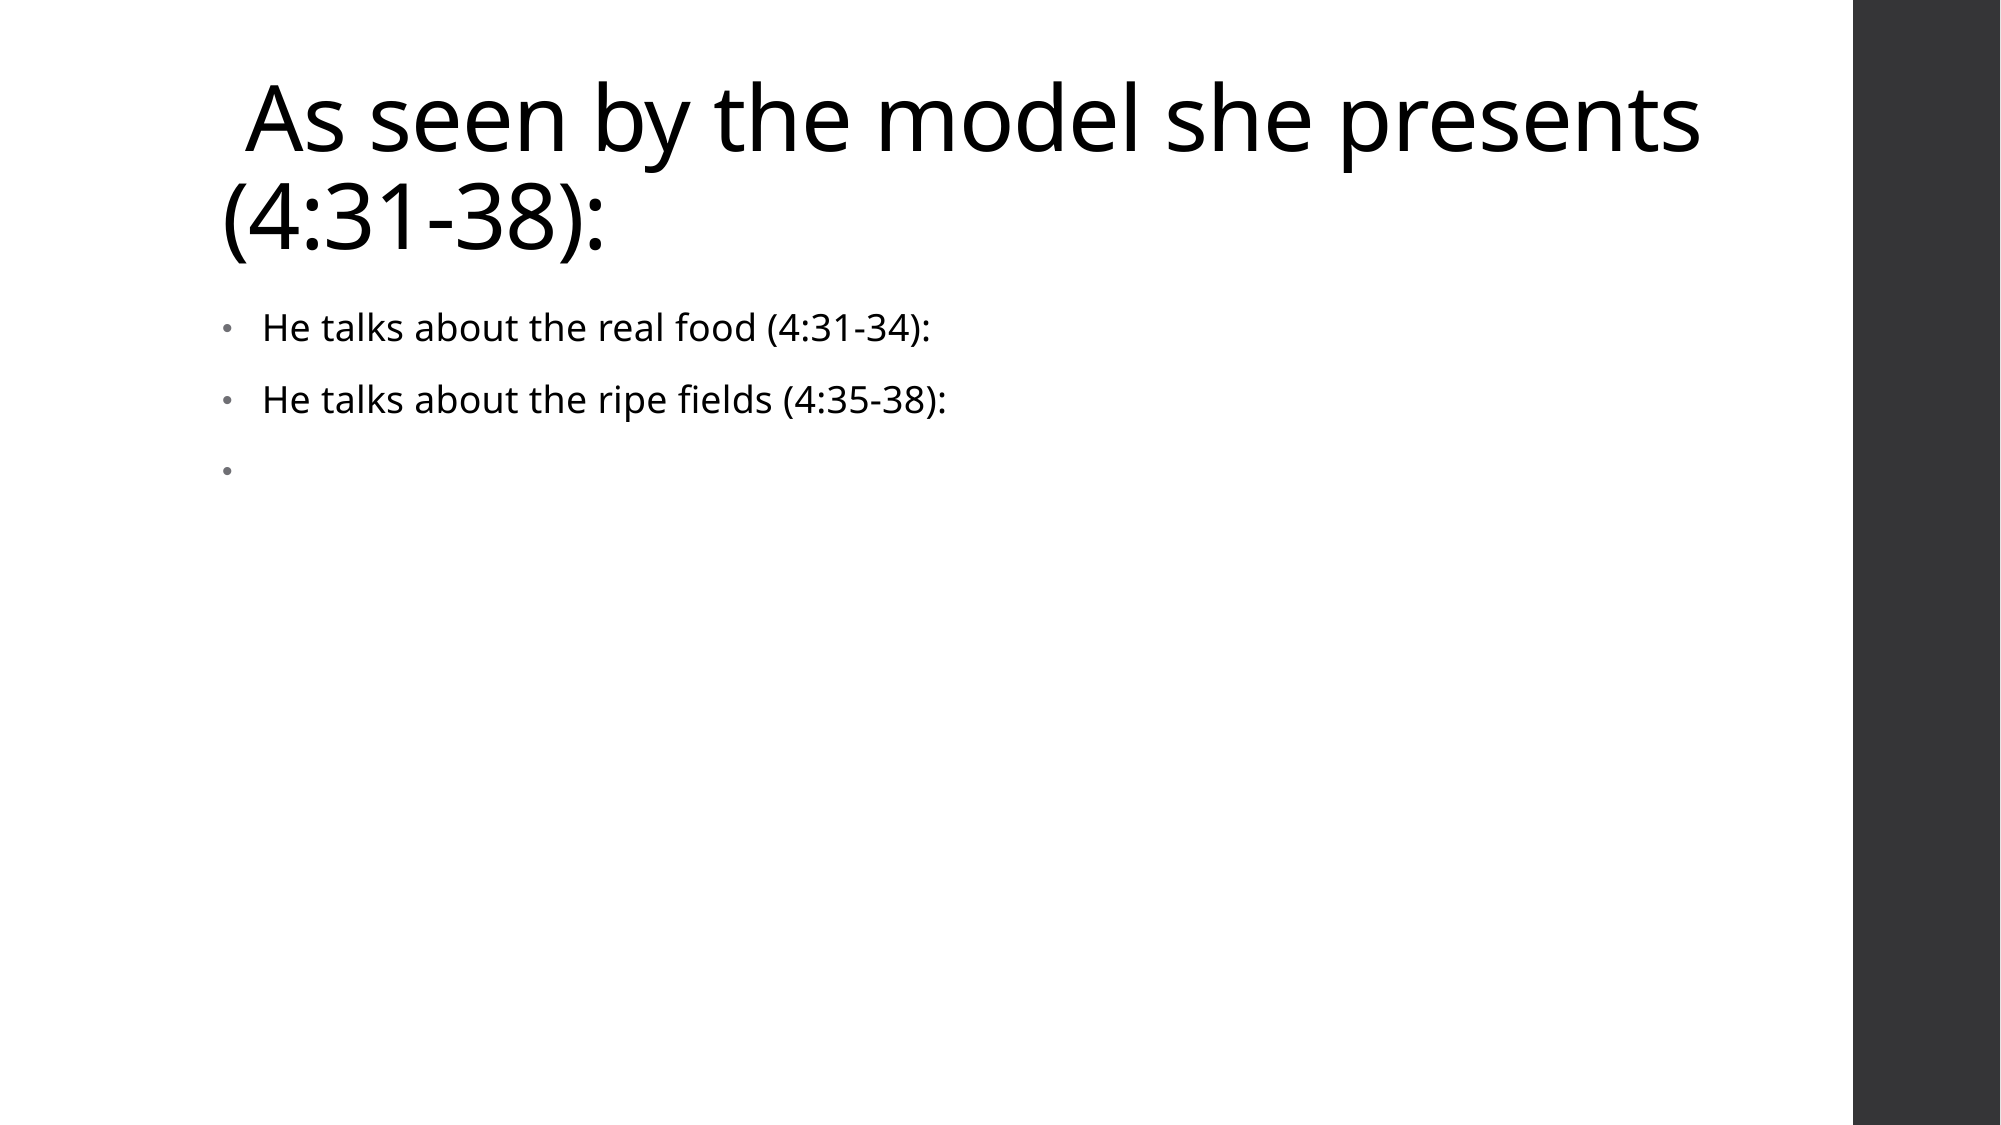

# As seen by the model she presents (4:31-38):
 He talks about the real food (4:31-34):
 He talks about the ripe fields (4:35-38):